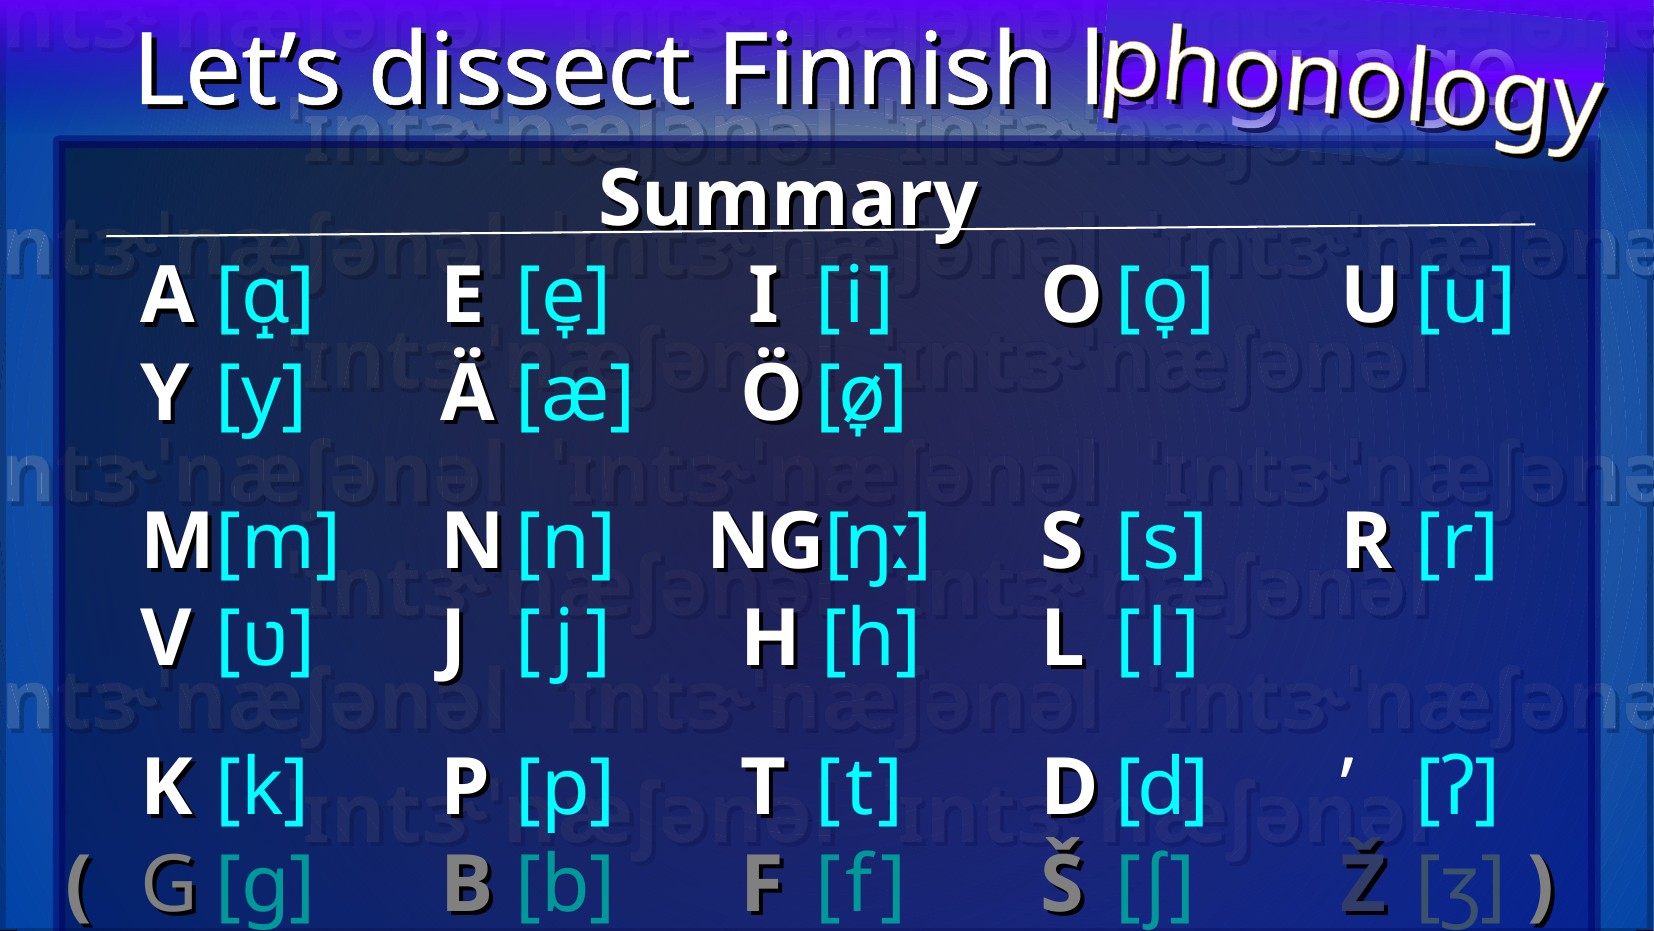

# Let’s dissect Finnish language
phonology
ˈɪntɝˈnæʃənəl ˈɪntɝˈnæʃənəl ˈɪntɝˈnæʃənəl
 ˈɪntɝˈnæʃənəl ˈɪntɝˈnæʃənəl
ˈɪntɝˈnæʃənəl ˈɪntɝˈnæʃənəl ˈɪntɝˈnæʃənəl
 ˈɪntɝˈnæʃənəl ˈɪntɝˈnæʃənəl
ˈɪntɝˈnæʃənəl ˈɪntɝˈnæʃənəl ˈɪntɝˈnæʃənəl
 ˈɪntɝˈnæʃənəl ˈɪntɝˈnæʃənəl
ˈɪntɝˈnæʃənəl ˈɪntɝˈnæʃənəl ˈɪntɝˈnæʃənəl
 ˈɪntɝˈnæʃənəl ˈɪntɝˈnæʃənəl
 Summary
	A	[ɑ̝]		E	[e̞]		 I	[i]		O	[o̞]		U	[u]
	Y	[y]		Ä	[æ]		Ö	[ø̞]
	M[m]		N	[n]	 NG[ŋː]		S	[s]		R	[r]
	V	[ʋ]		J	[j]		H [h]		L	[l]
	K	[k] 		P	[p]		T	[t]		D	[d]		’	[ʔ]
(	G	[g]		B	[b]		F 	[f]		Š	[ʃ]		Ž	[ʒ] )